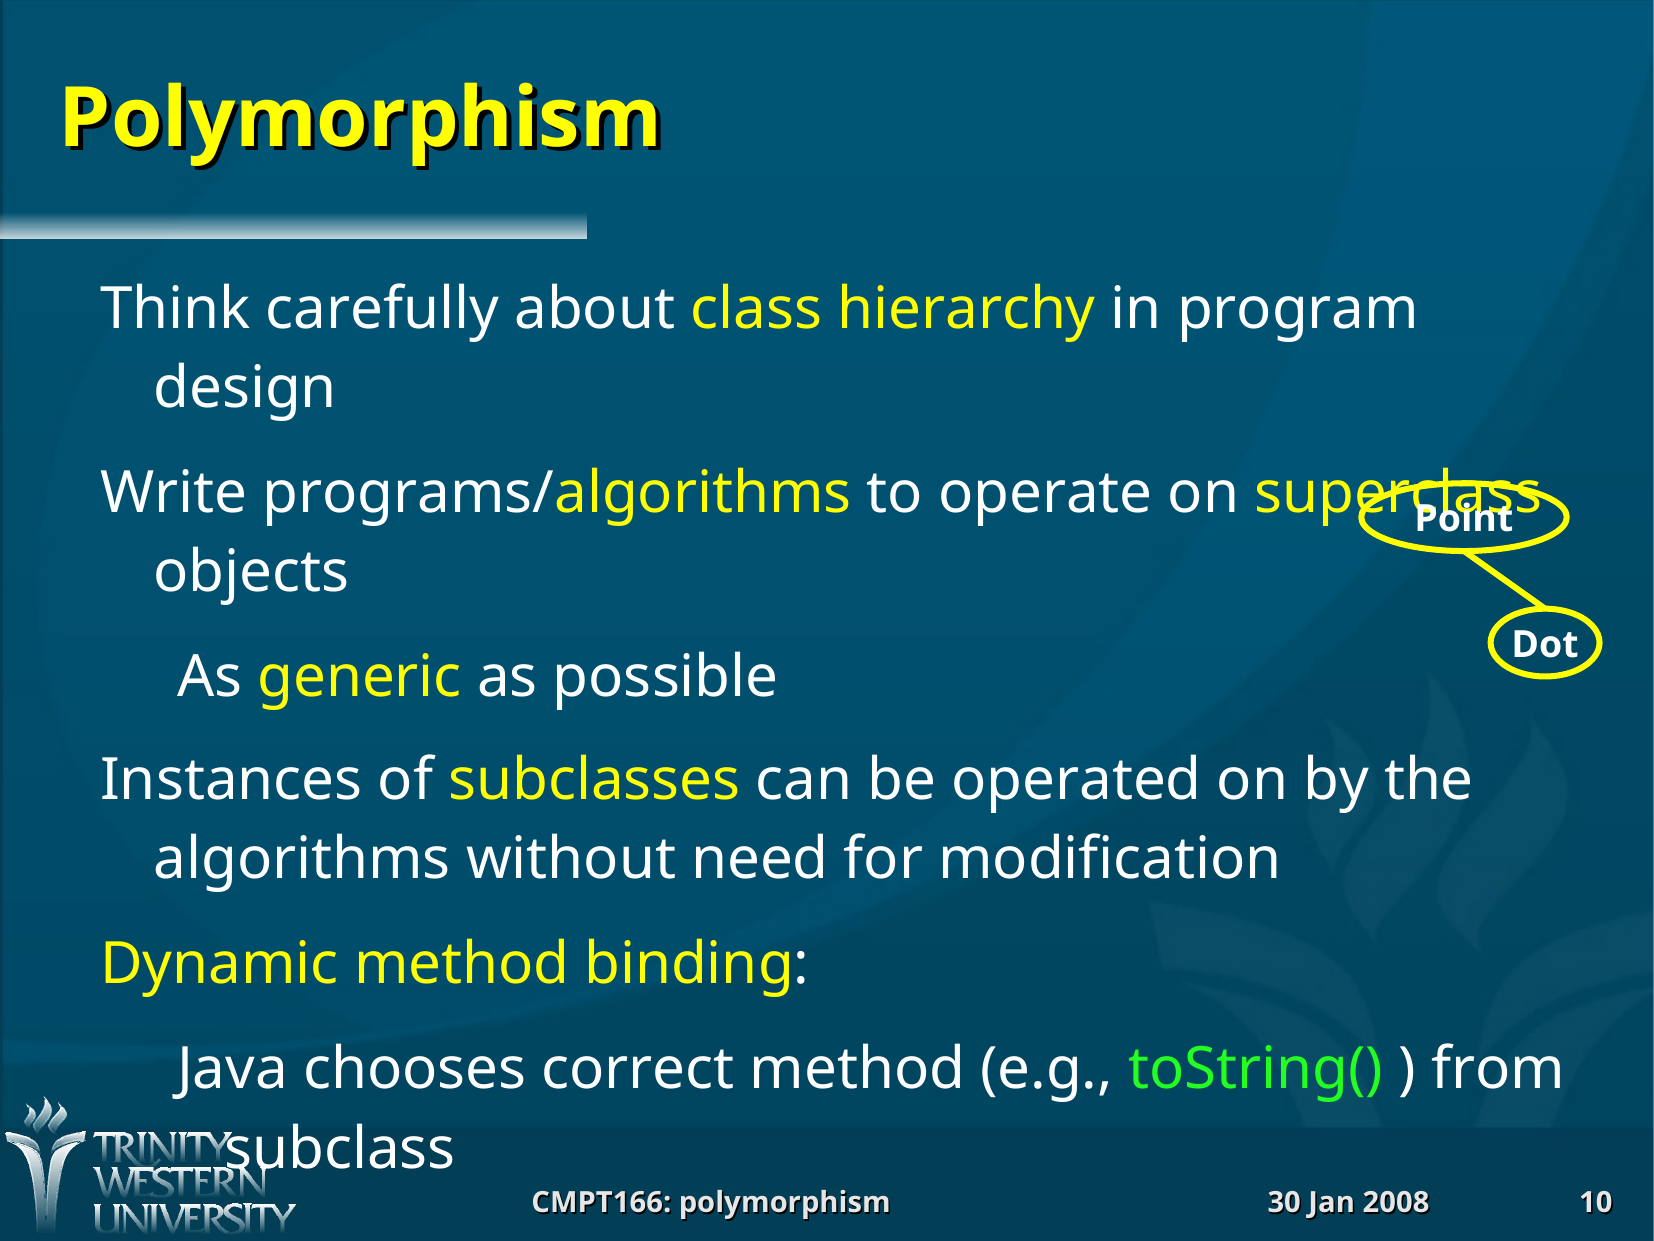

# Polymorphism
Think carefully about class hierarchy in program design
Write programs/algorithms to operate on superclass objects
As generic as possible
Instances of subclasses can be operated on by the algorithms without need for modification
Dynamic method binding:
Java chooses correct method (e.g., toString() ) from subclass
Point
Dot
CMPT166: polymorphism
30 Jan 2008
10